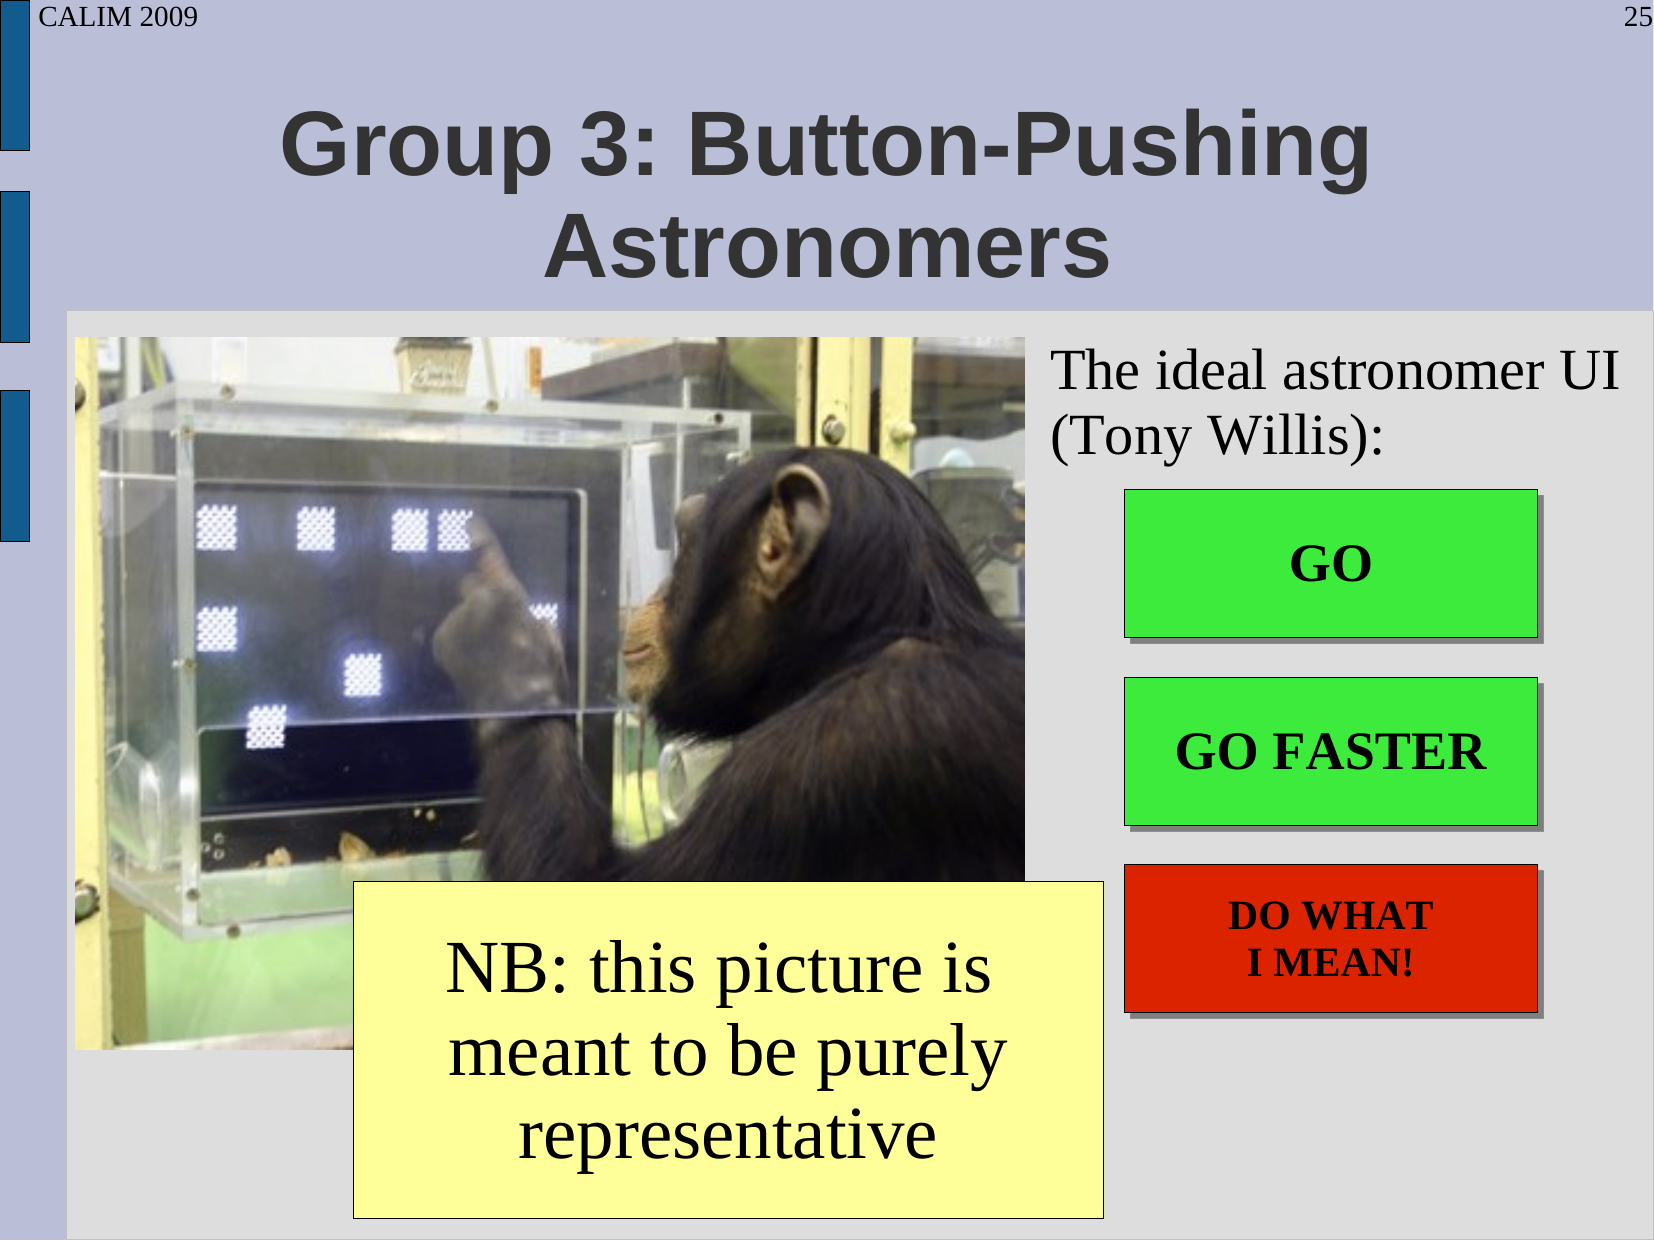

CALIM 2009
25
# Group 3: Button-Pushing Astronomers
The ideal astronomer UI (Tony Willis):
GO
GO FASTER
DO WHAT
I MEAN!
NB: this picture is
meant to be purely
representative